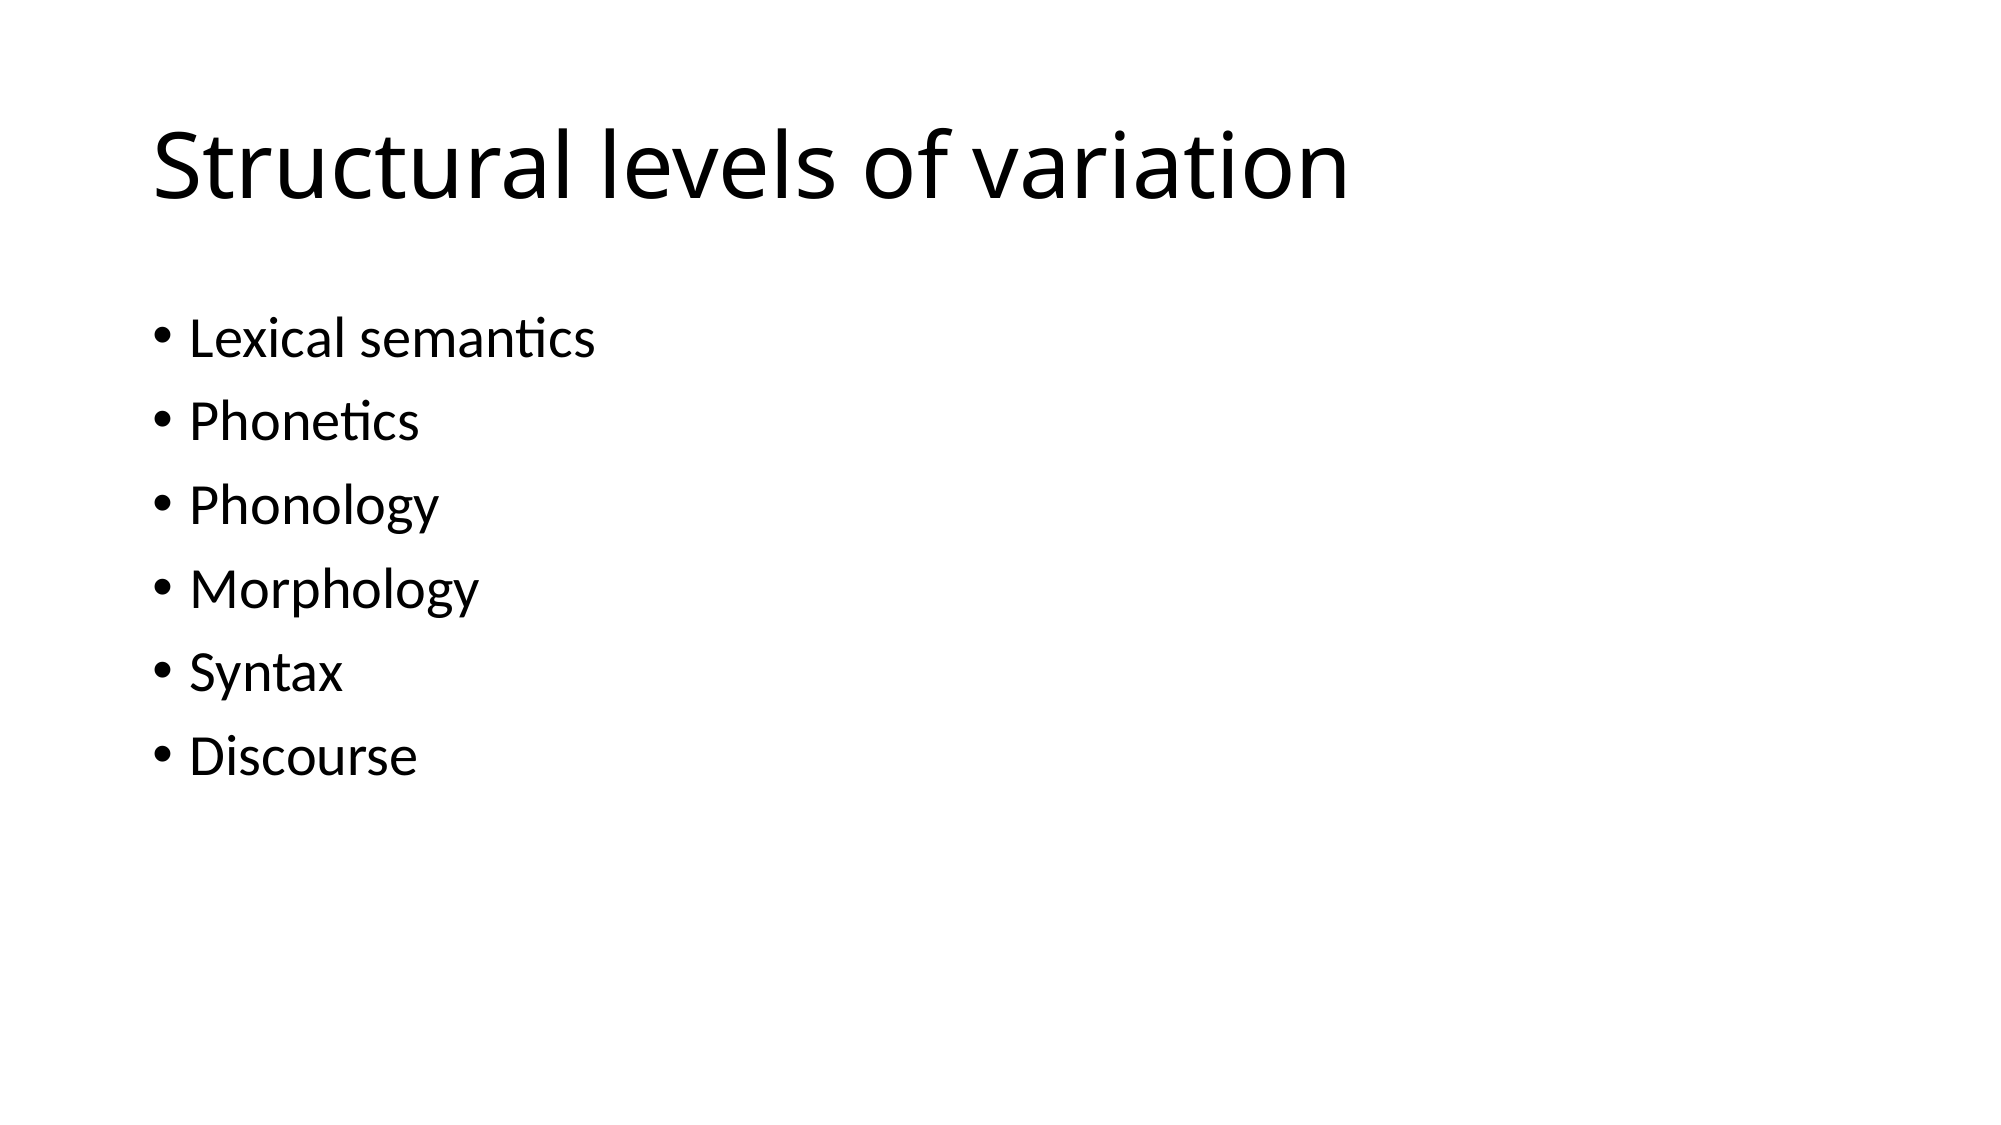

# Structural levels of variation
Lexical semantics
Phonetics
Phonology
Morphology
Syntax
Discourse